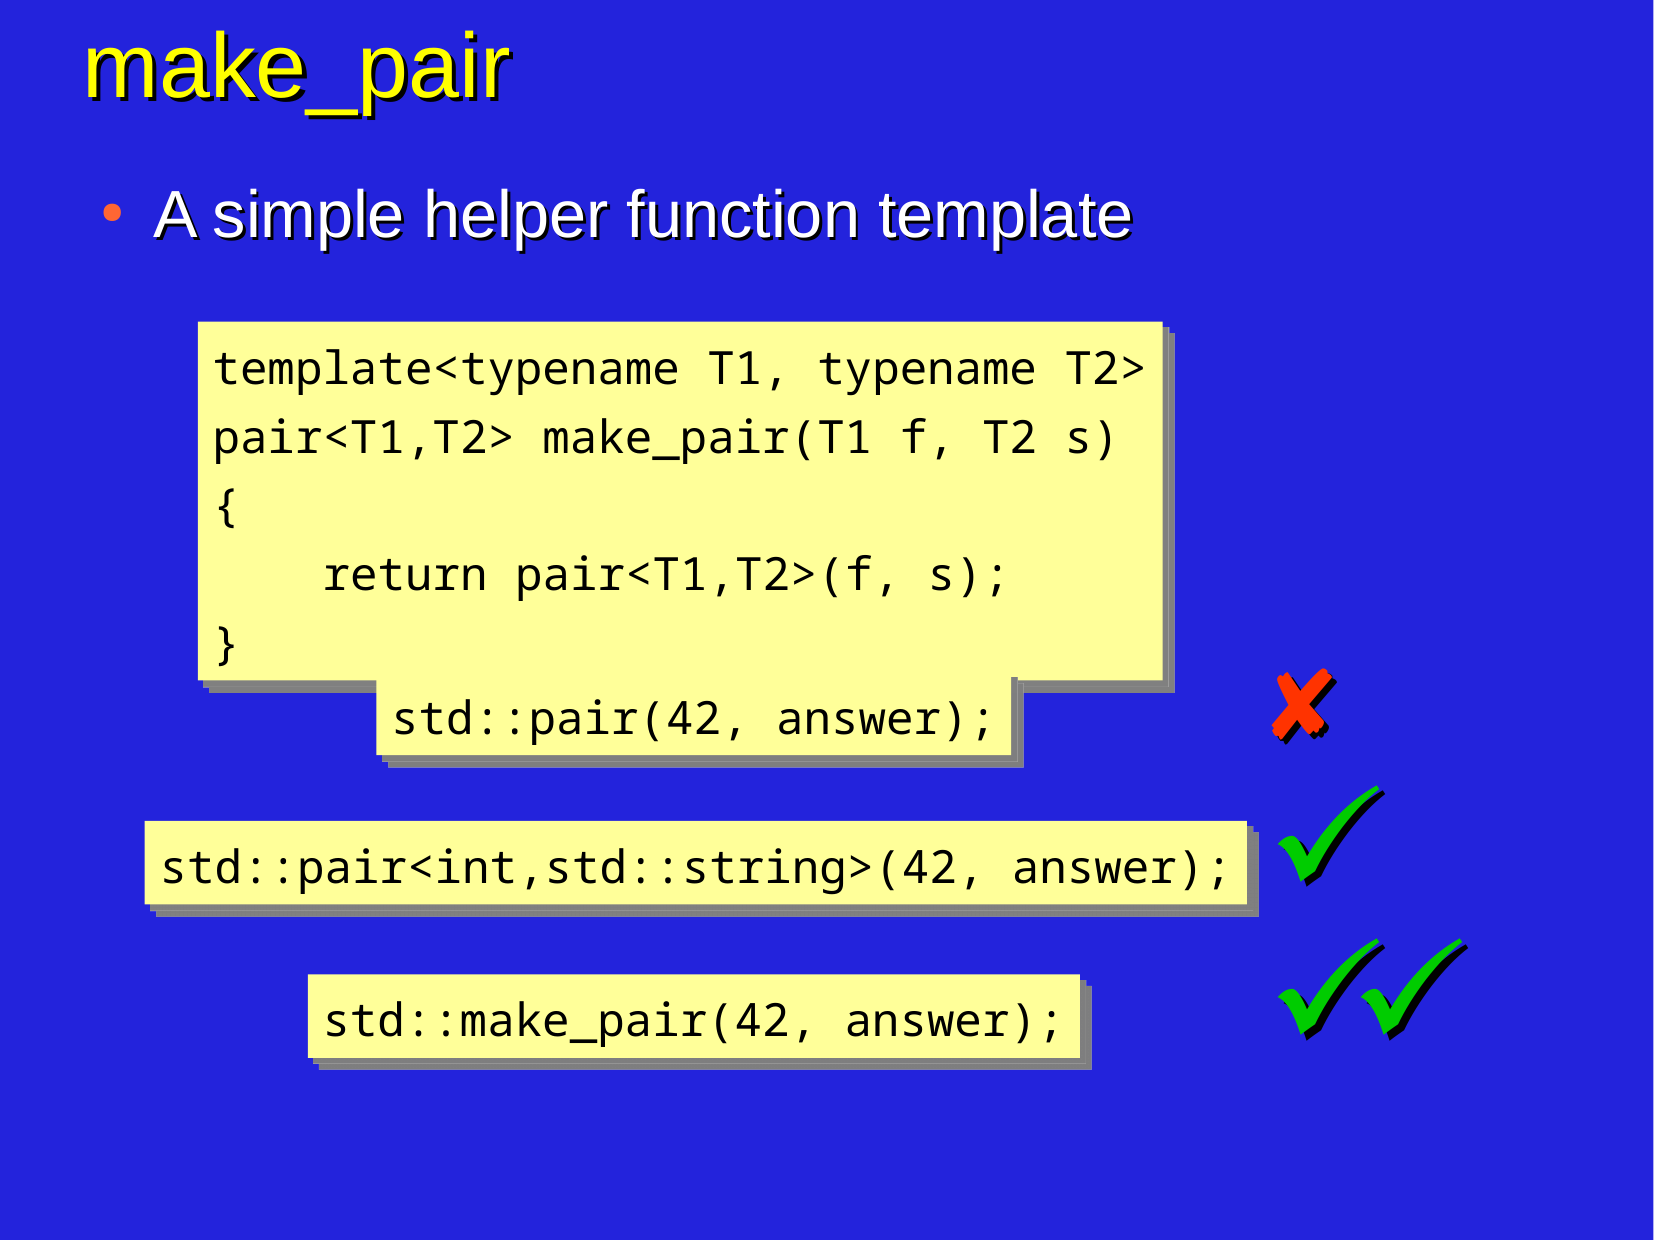

# make_pair
A simple helper function template
template<typename T1, typename T2>
pair<T1,T2> make_pair(T1 f, T2 s)
{
 return pair<T1,T2>(f, s);
}

std::pair(42, answer);

std::pair<int,std::string>(42, answer);


std::make_pair(42, answer);